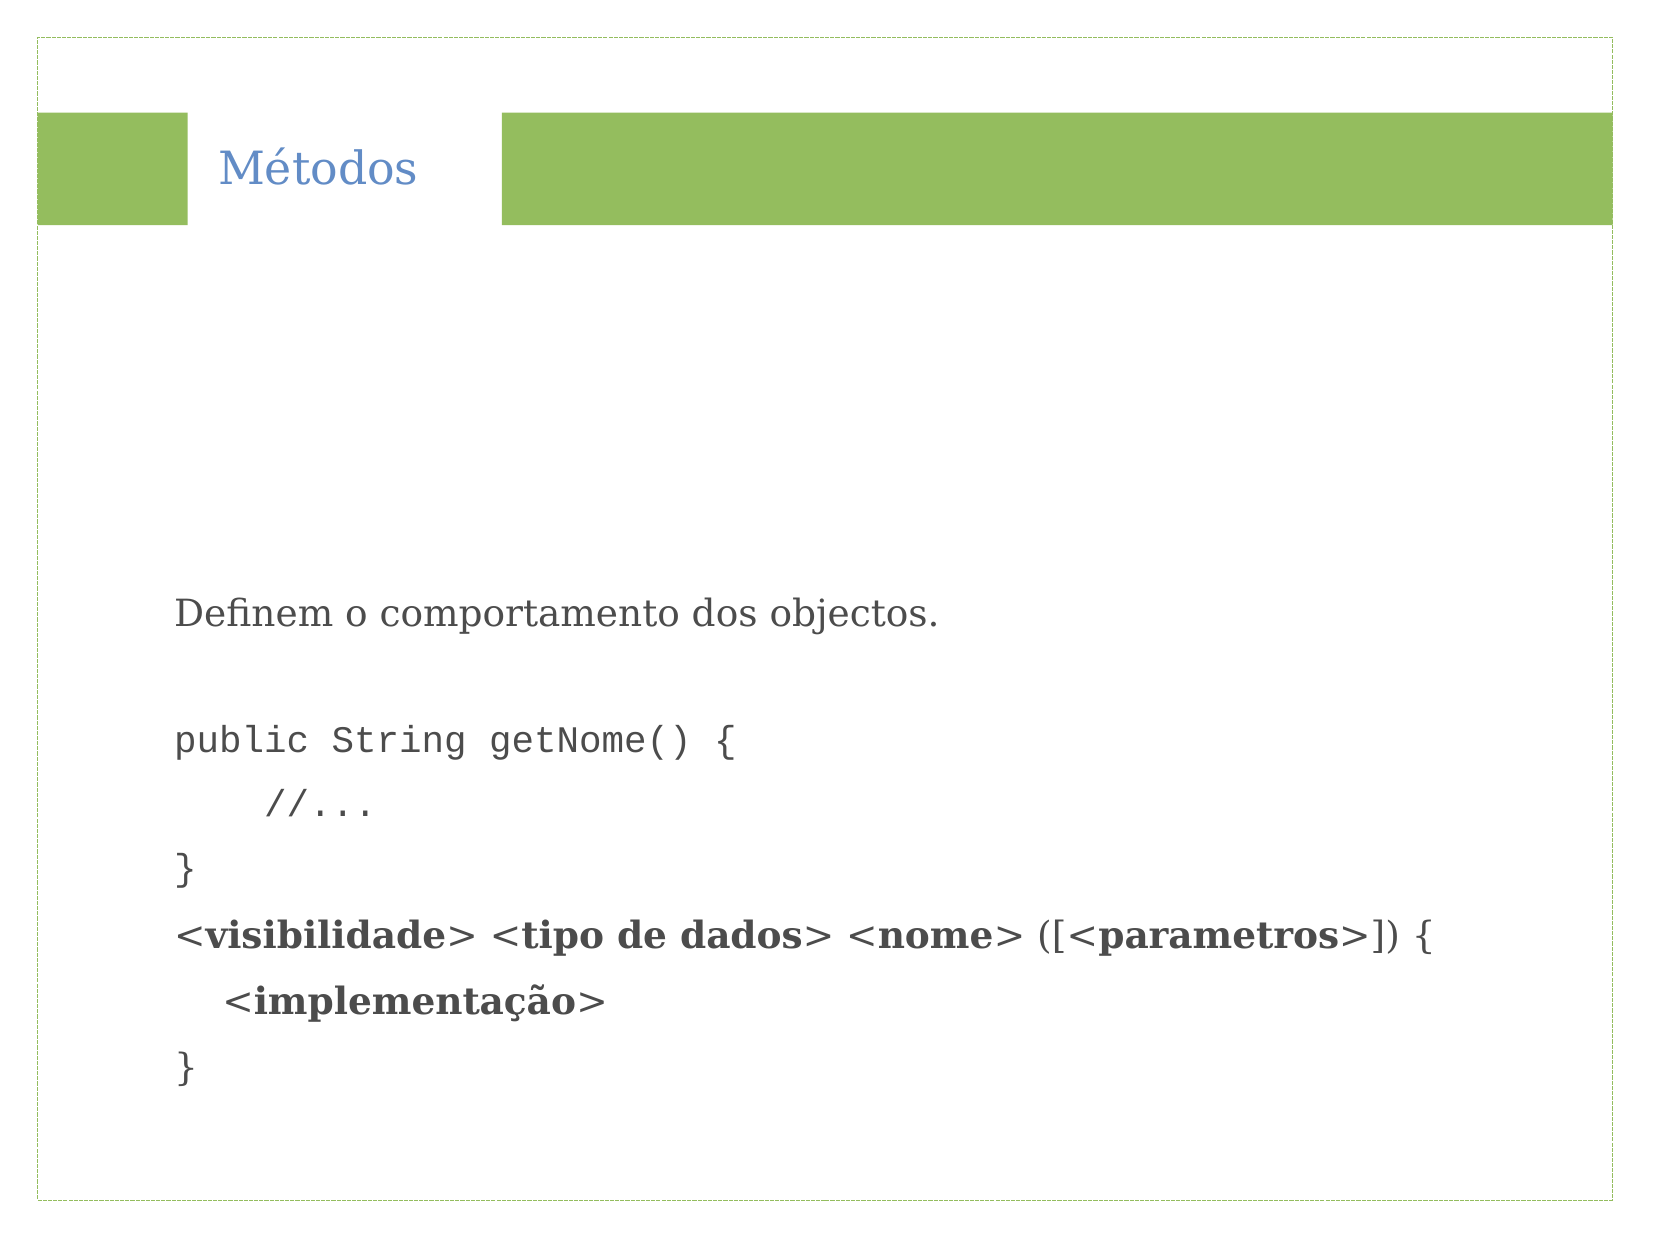

Métodos
Definem o comportamento dos objectos.
public String getNome() {
 //...
}
<visibilidade> <tipo de dados> <nome> ([<parametros>]) {
 <implementação>
}